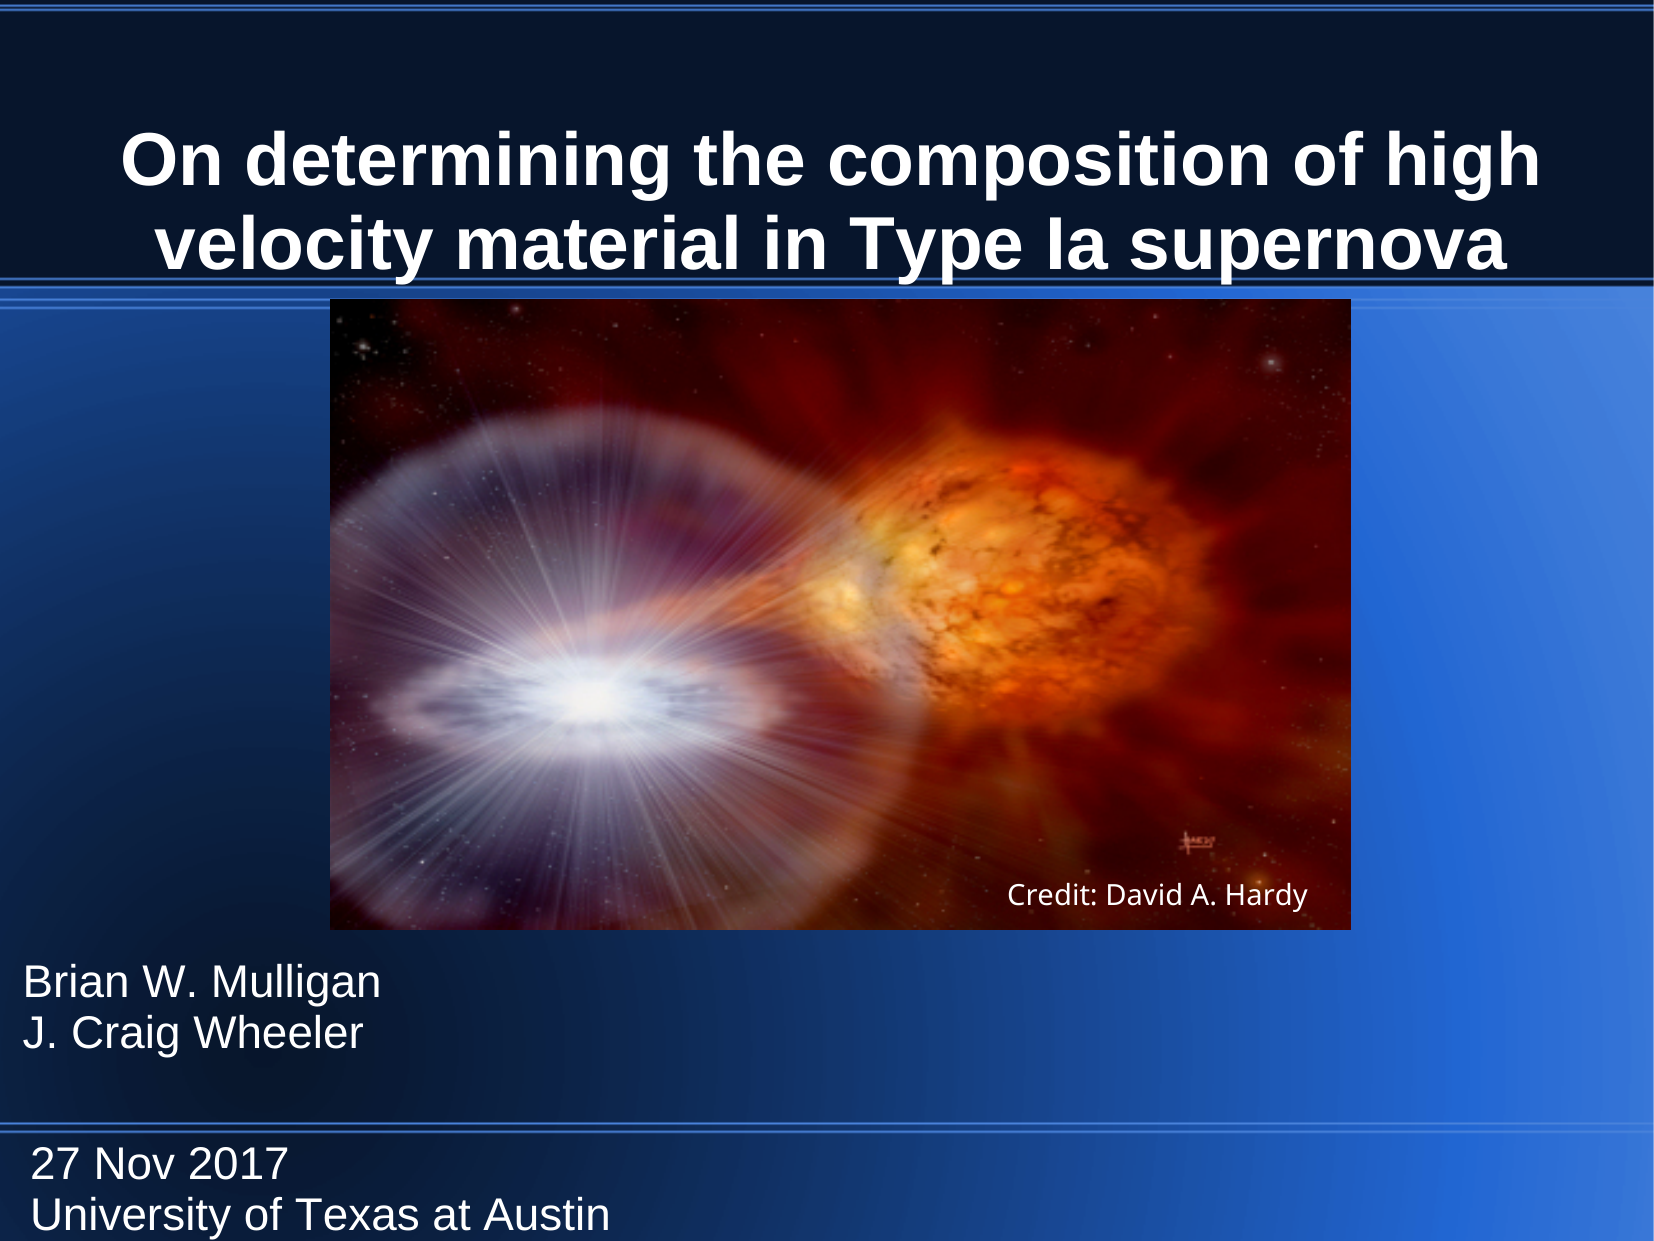

# On determining the composition of high velocity material in Type Ia supernova
Credit: David A. Hardy
Brian W. Mulligan
J. Craig Wheeler
27 Nov 2017
University of Texas at Austin